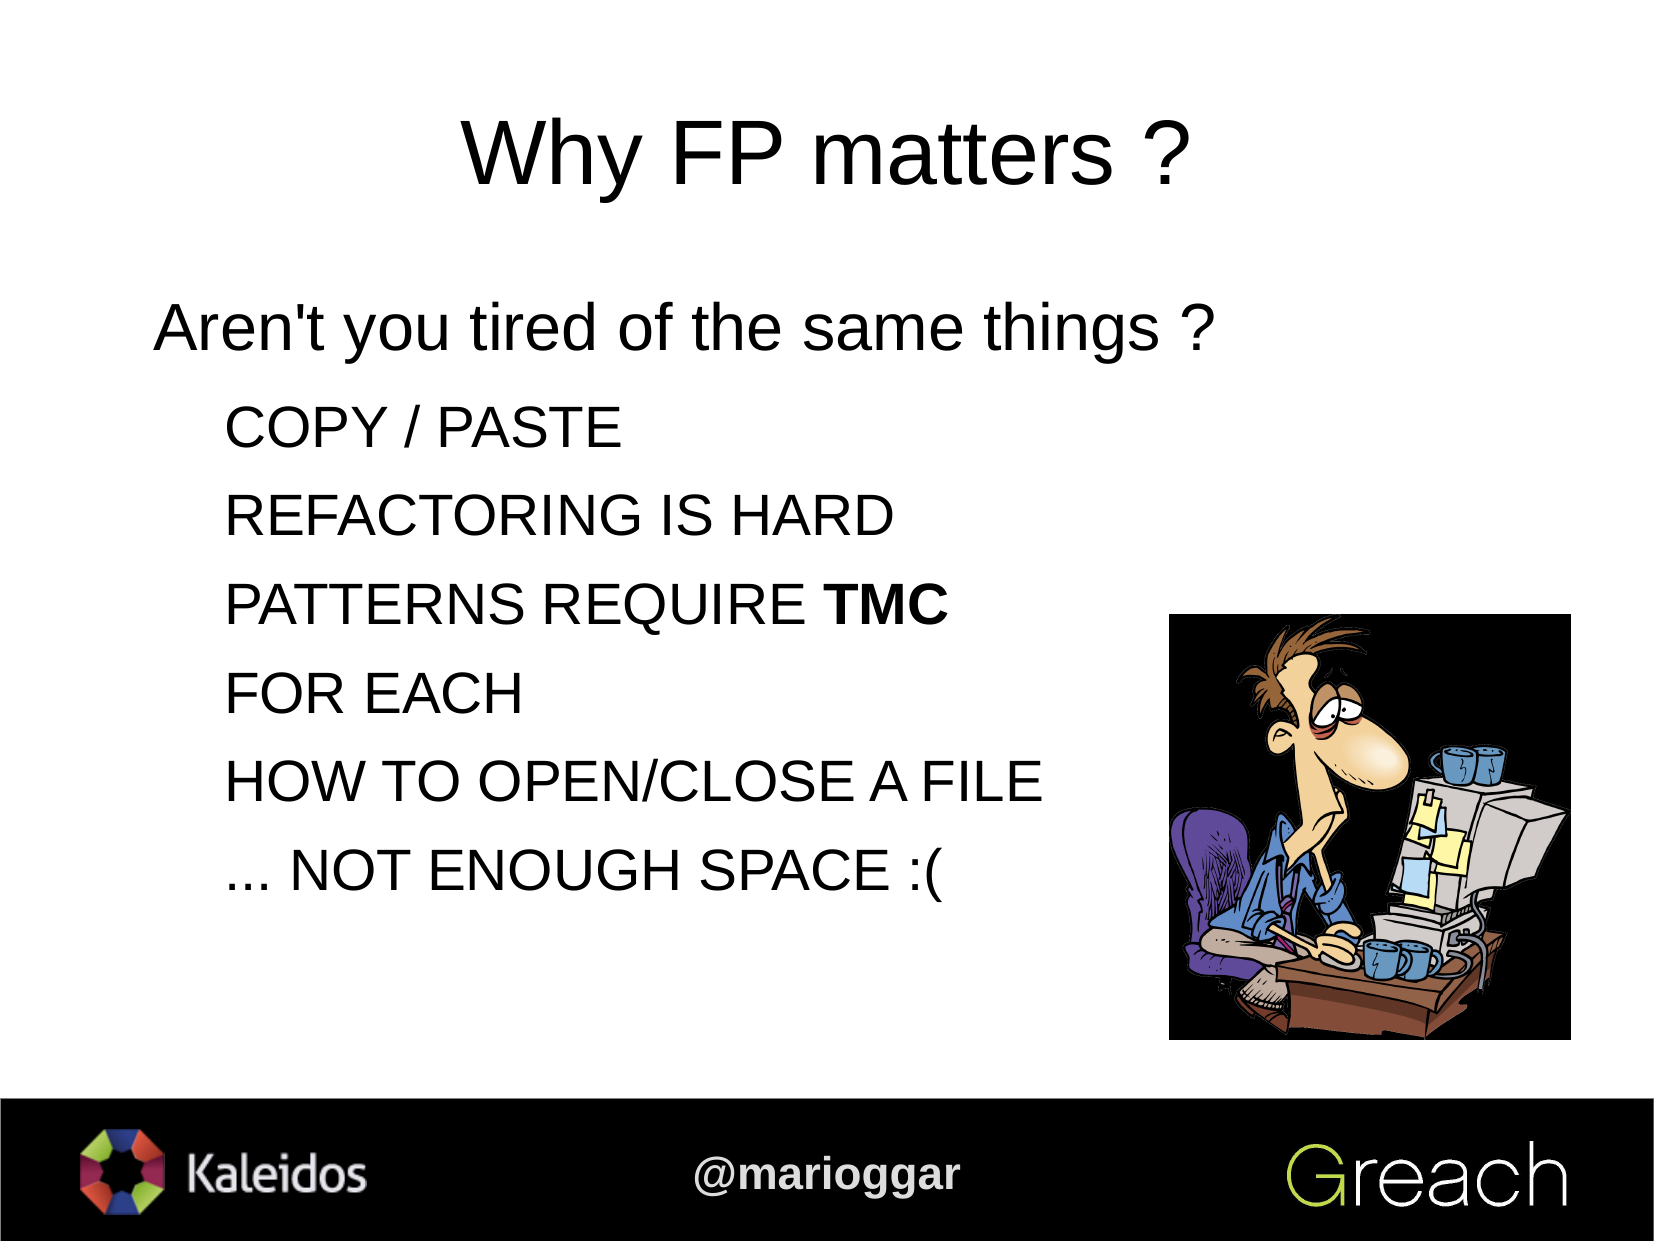

# Why FP matters ?
Aren't you tired of the same things ?
COPY / PASTE
REFACTORING IS HARD
PATTERNS REQUIRE TMC
FOR EACH
HOW TO OPEN/CLOSE A FILE
... NOT ENOUGH SPACE :(